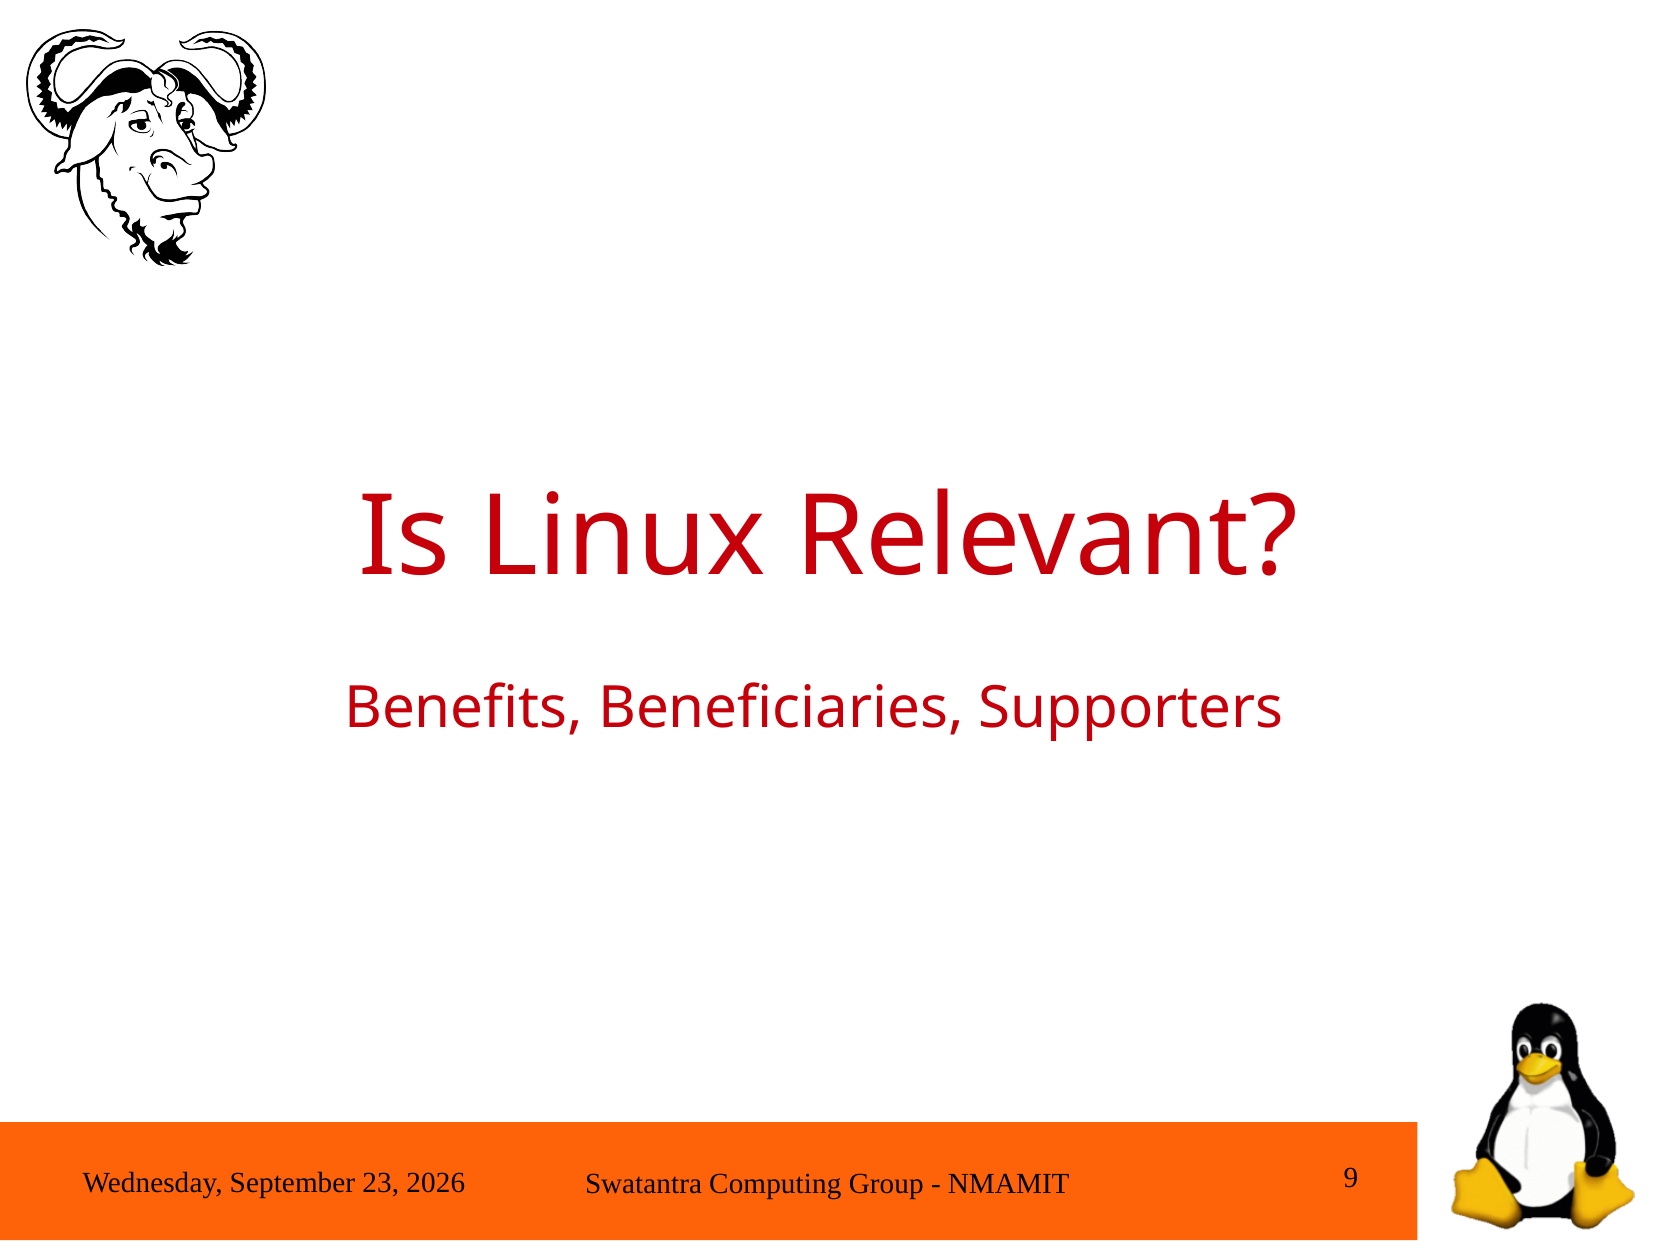

# Is Linux Relevant?
Benefits, Beneficiaries, Supporters
9
Swatantra Computing Group - NMAMIT